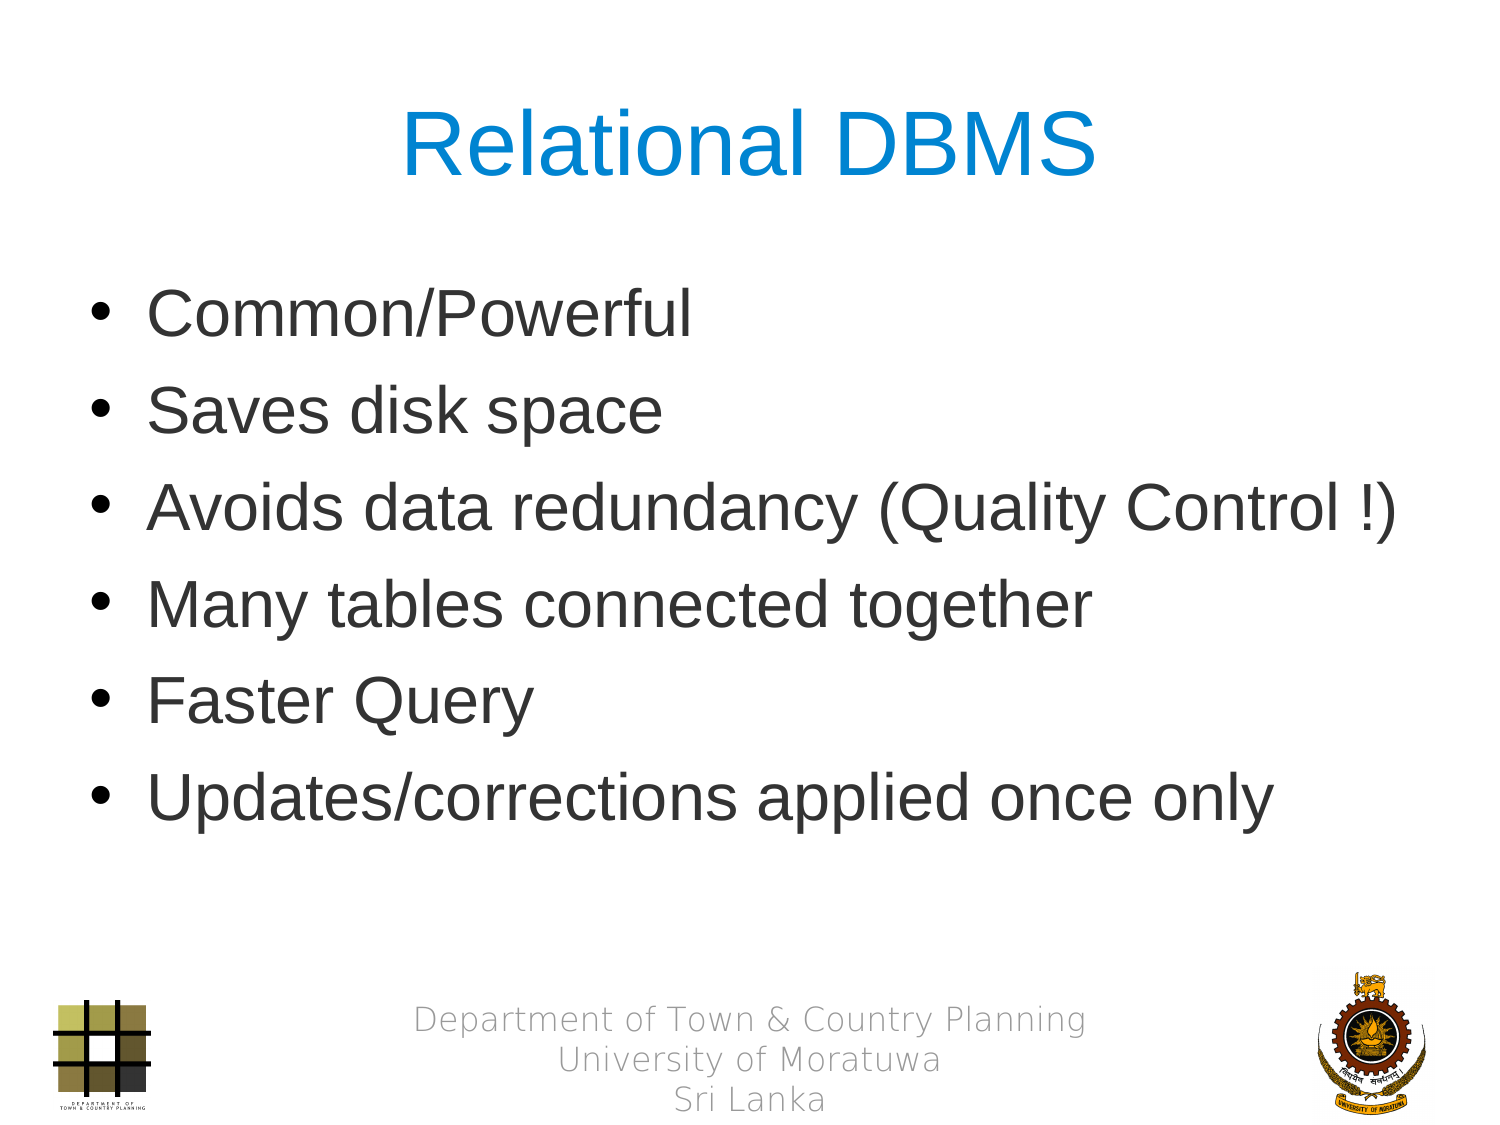

# Relational DBMS
Common/Powerful
Saves disk space
Avoids data redundancy (Quality Control !)
Many tables connected together
Faster Query
Updates/corrections applied once only